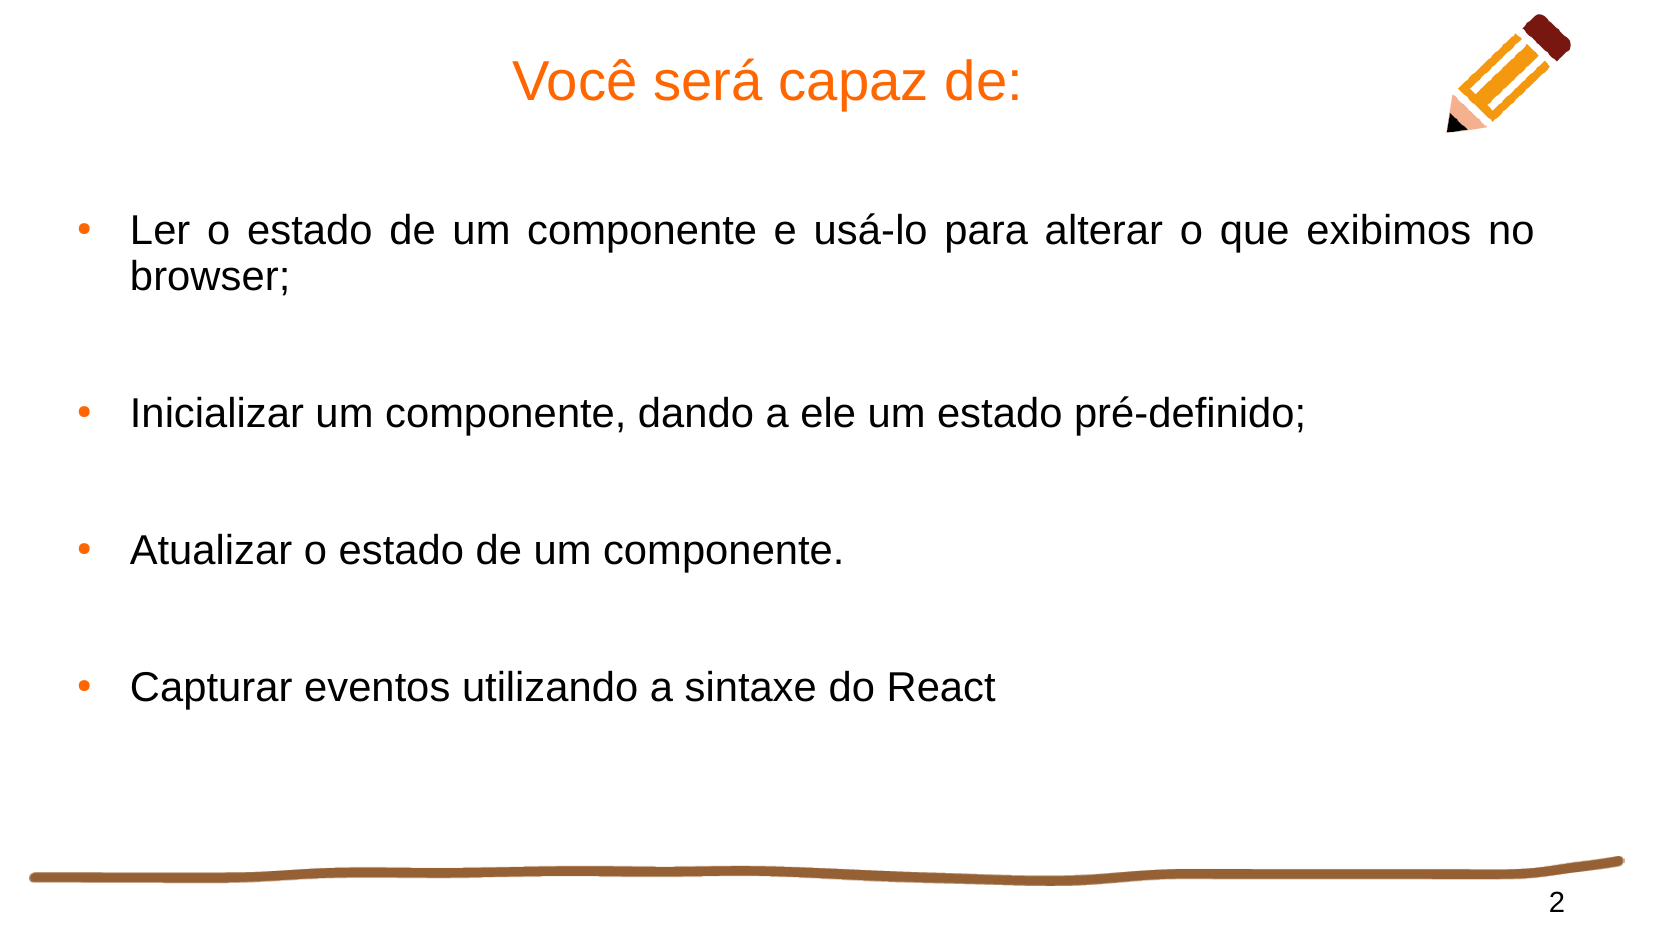

# Você será capaz de:
Ler o estado de um componente e usá-lo para alterar o que exibimos no browser;
Inicializar um componente, dando a ele um estado pré-definido;
Atualizar o estado de um componente.
Capturar eventos utilizando a sintaxe do React
2